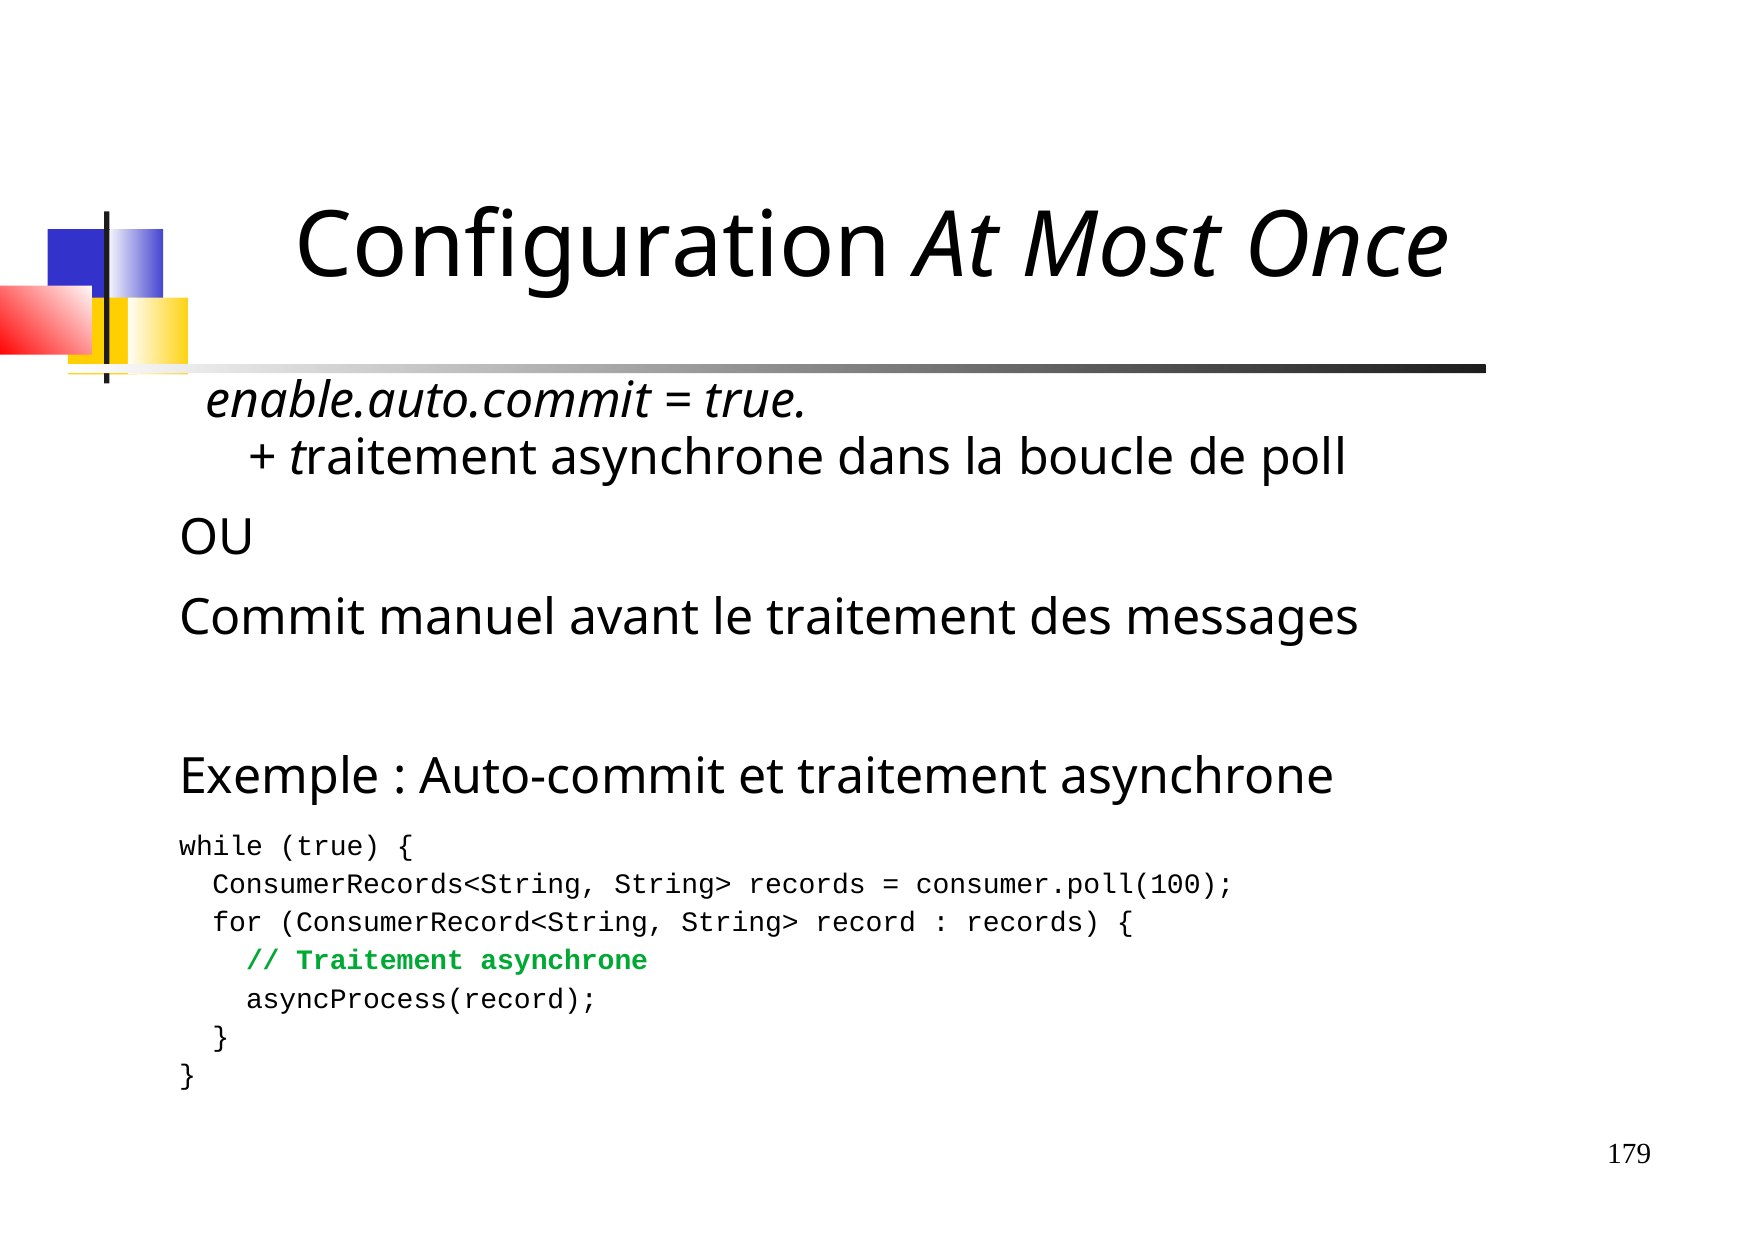

# Configuration At Most Once
enable.auto.commit = true.
+ traitement asynchrone dans la boucle de poll
OU
Commit manuel avant le traitement des messages
Exemple : Auto-commit et traitement asynchrone
while (true) {
 ConsumerRecords<String, String> records = consumer.poll(100);
 for (ConsumerRecord<String, String> record : records) {
 // Traitement asynchrone
 asyncProcess(record);
 }
}